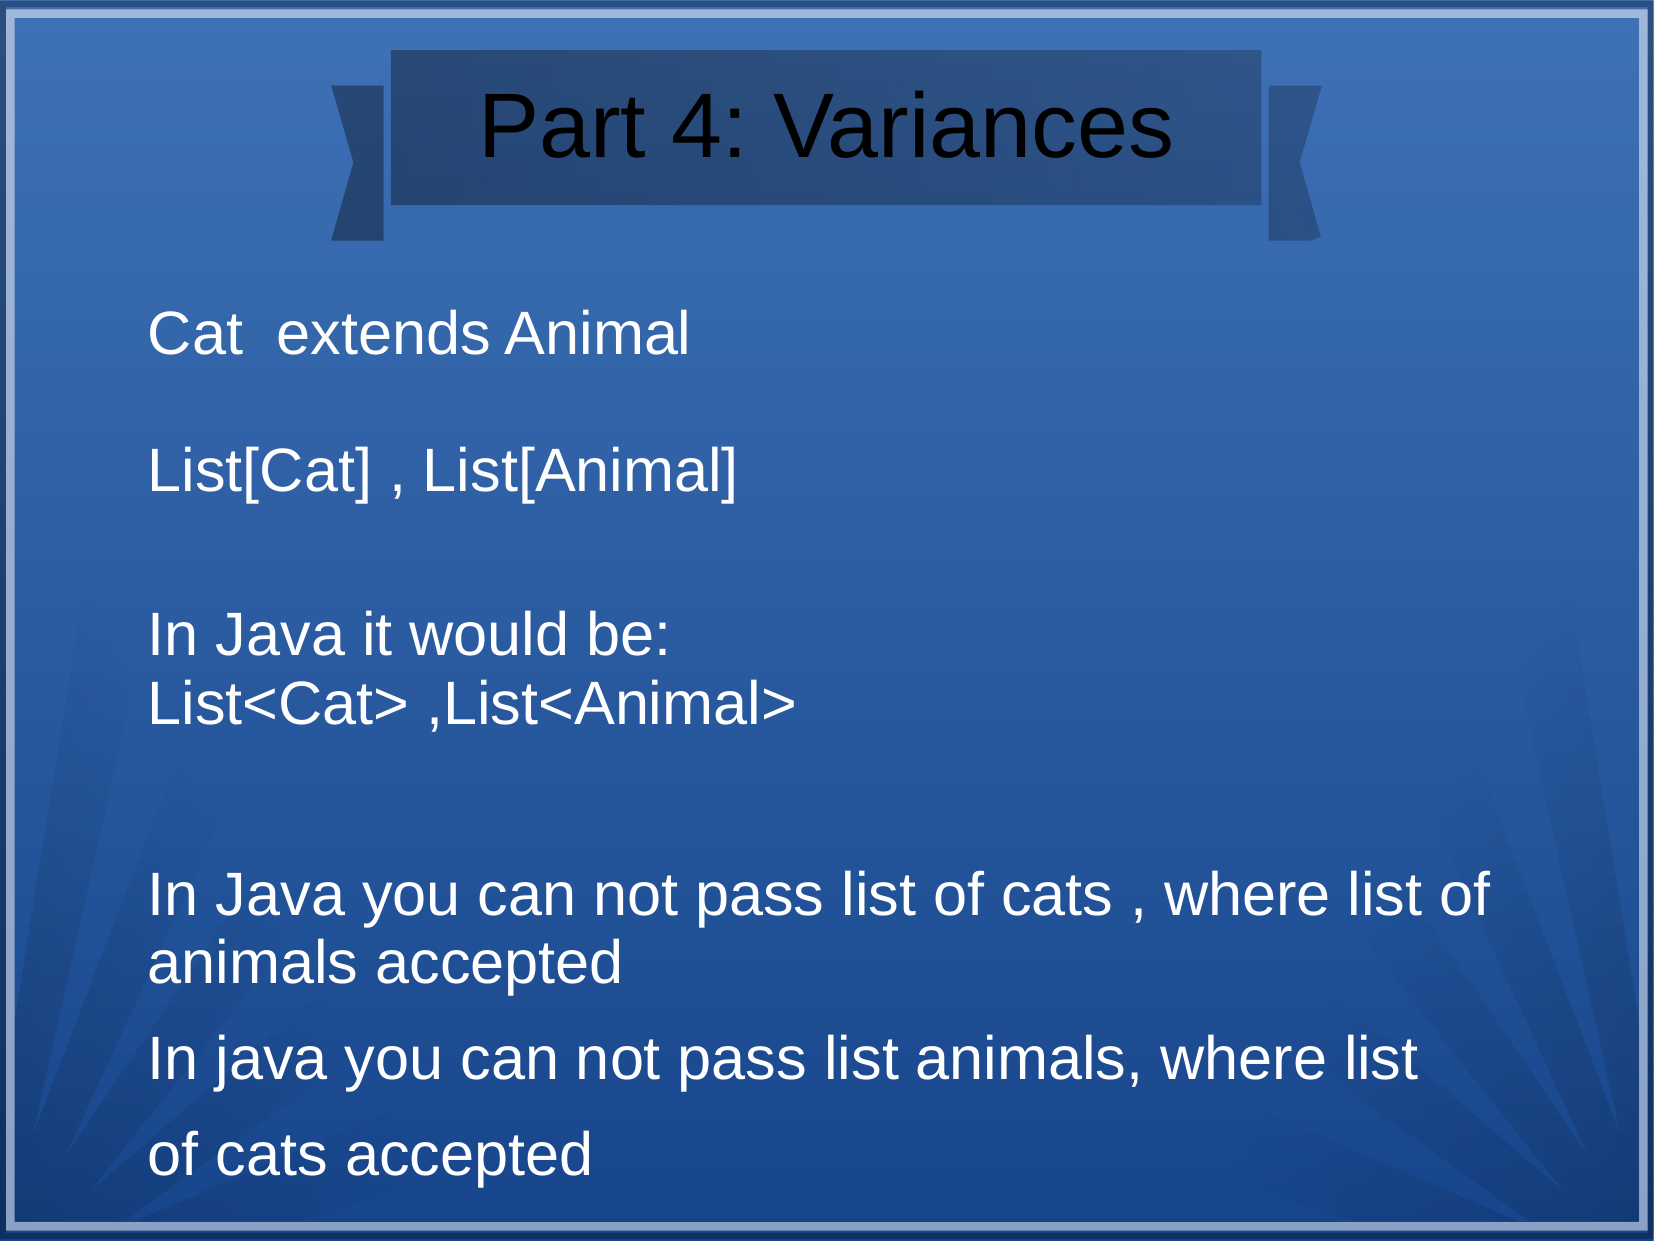

# Part 4: Variances
Cat extends Animal
List[Cat] , List[Animal]
In Java it would be:
List<Cat> ,List<Animal>
In Java you can not pass list of cats , where list of animals accepted
In java you can not pass list animals, where list
of cats accepted